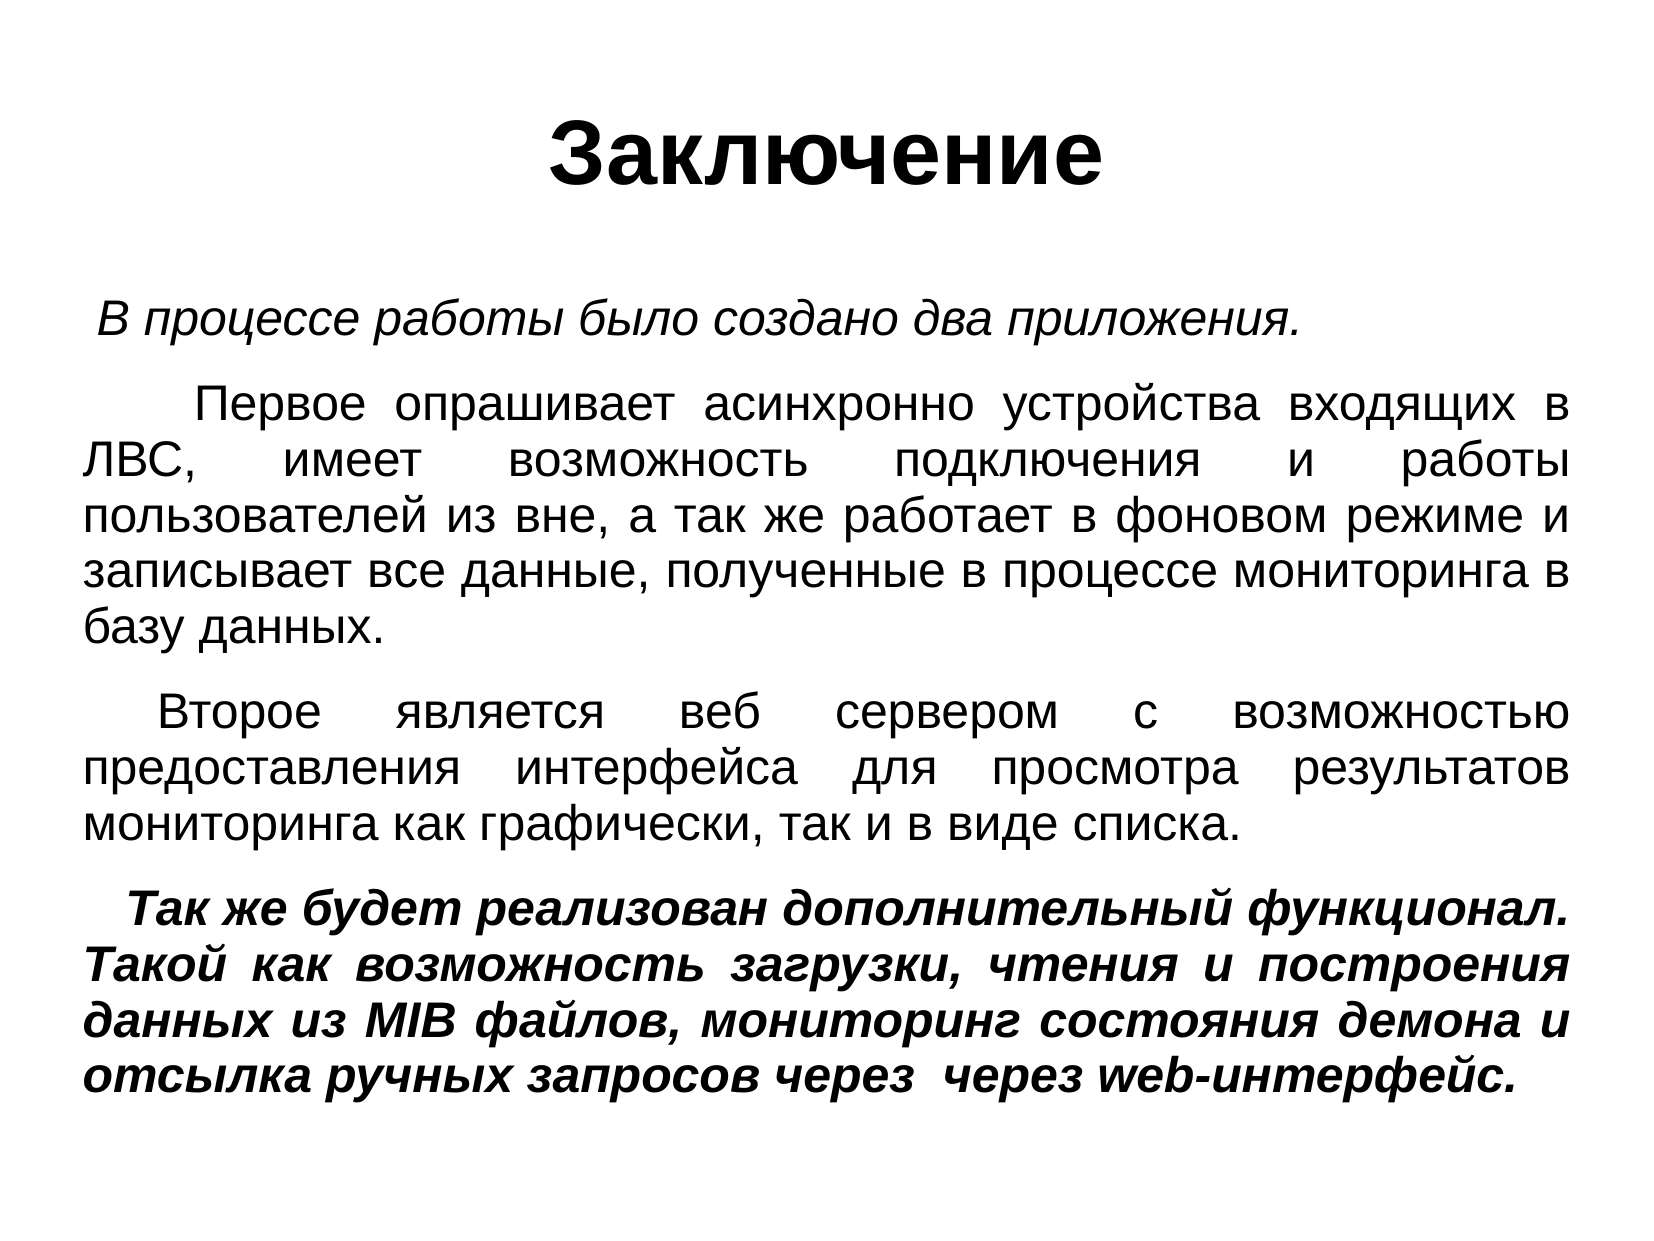

# Заключение
 В процессе работы было создано два приложения.
 Первое опрашивает асинхронно устройства входящих в ЛВС, имеет возможность подключения и работы пользователей из вне, а так же работает в фоновом режиме и записывает все данные, полученные в процессе мониторинга в базу данных.
 Второе является веб сервером с возможностью предоставления интерфейса для просмотра результатов мониторинга как графически, так и в виде списка.
 Так же будет реализован дополнительный функционал. Такой как возможность загрузки, чтения и построения данных из MIB файлов, мониторинг состояния демона и отсылка ручных запросов через через web-интерфейс.